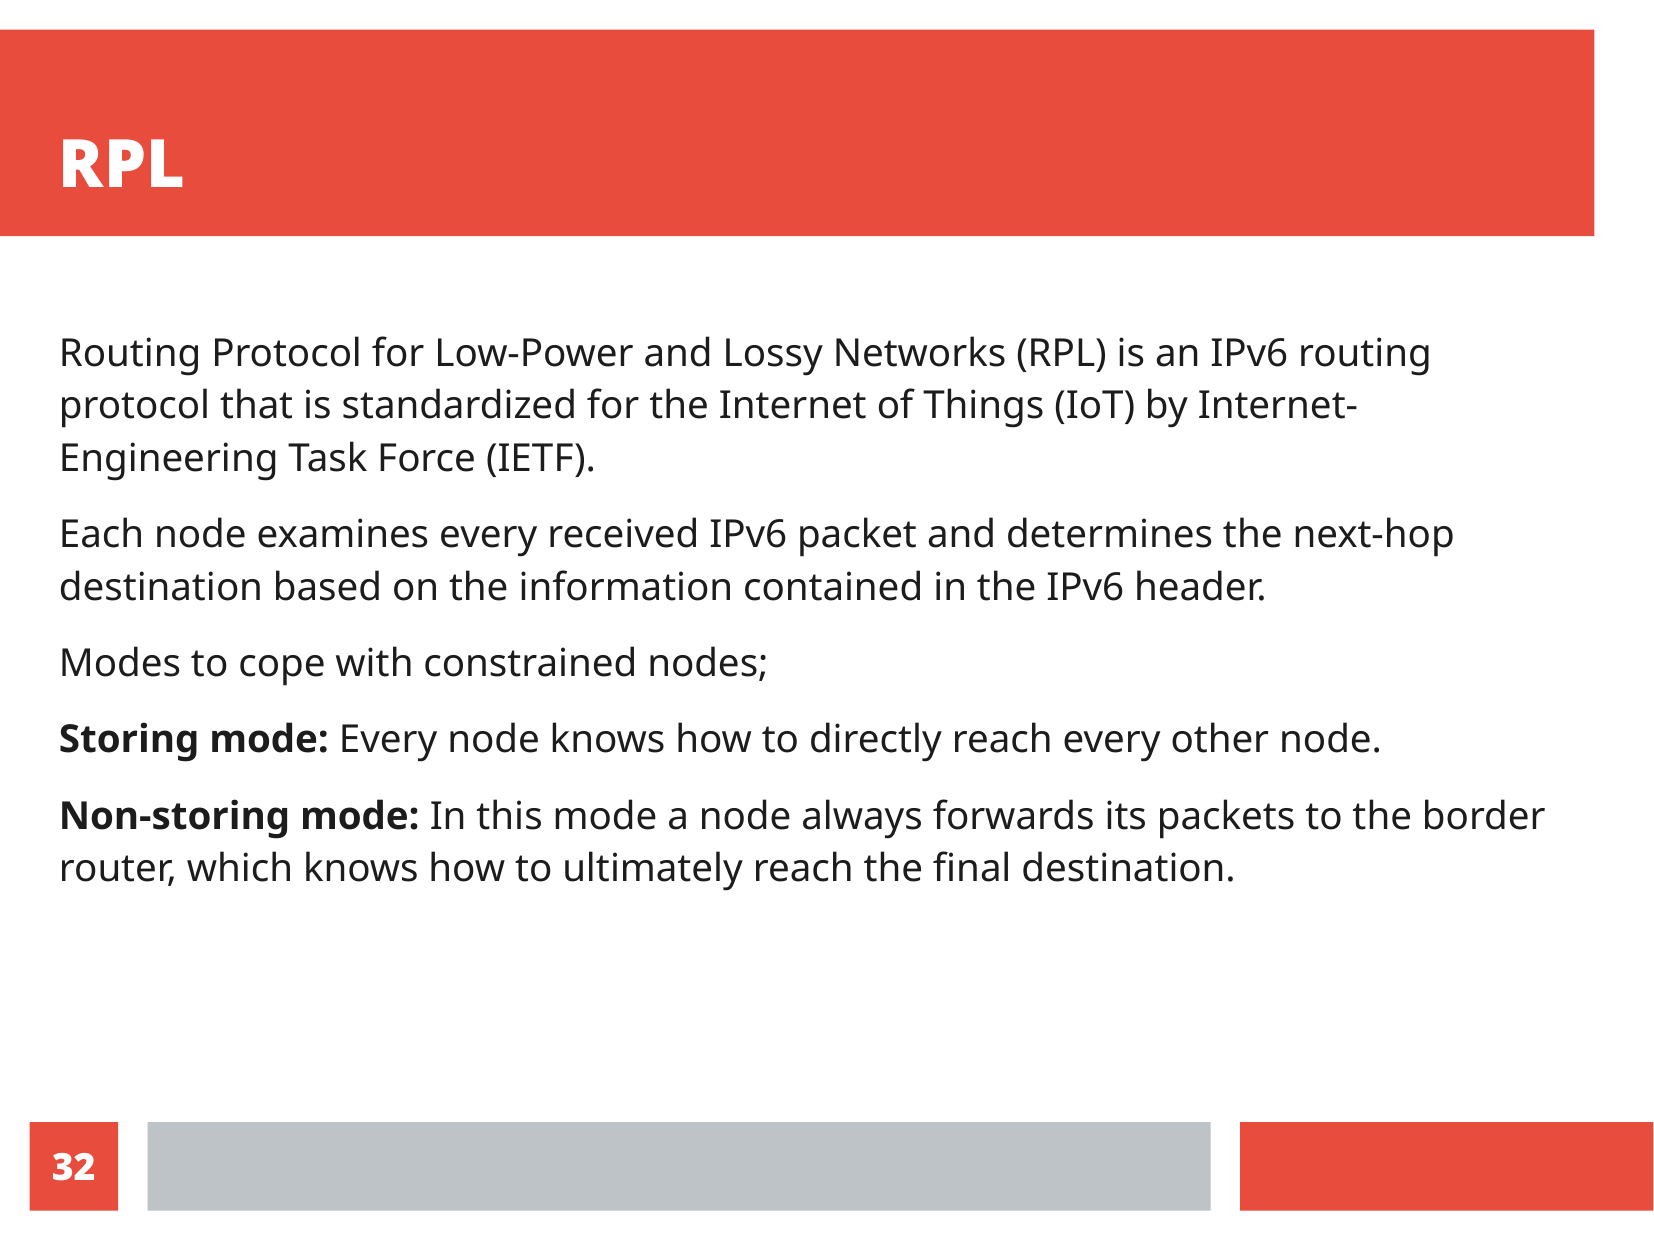

# RPL
Routing Protocol for Low-Power and Lossy Networks (RPL) is an IPv6 routing protocol that is standardized for the Internet of Things (IoT) by Internet-Engineering Task Force (IETF).
Each node examines every received IPv6 packet and determines the next-hop destination based on the information contained in the IPv6 header.
Modes to cope with constrained nodes;
Storing mode: Every node knows how to directly reach every other node.
Non-storing mode: In this mode a node always forwards its packets to the border router, which knows how to ultimately reach the final destination.
32